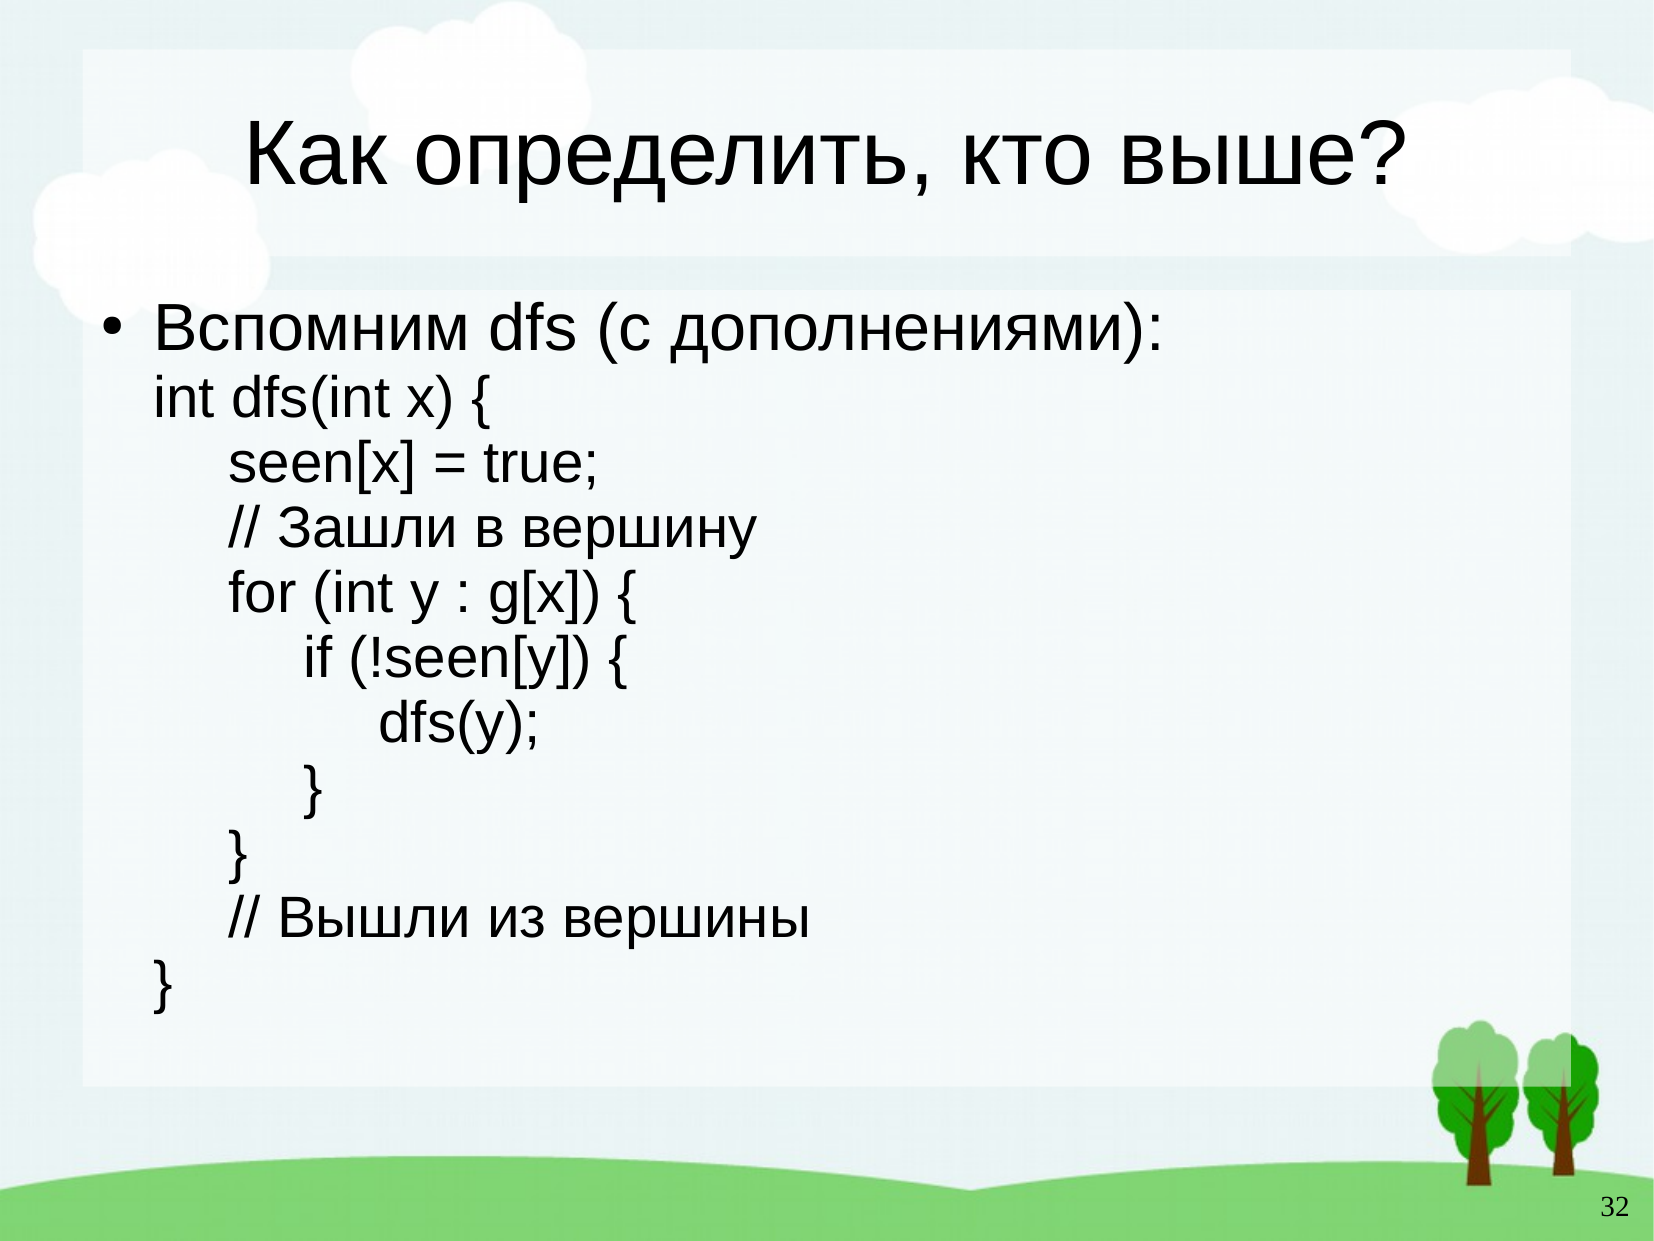

# Как определить, кто выше?
Вспомним dfs (с дополнениями):
int dfs(int x) {
	seen[x] = true;
	// Зашли в вершину
	for (int y : g[x]) {
		if (!seen[y]) {
			dfs(y);
		}
	}
	// Вышли из вершины
}
32